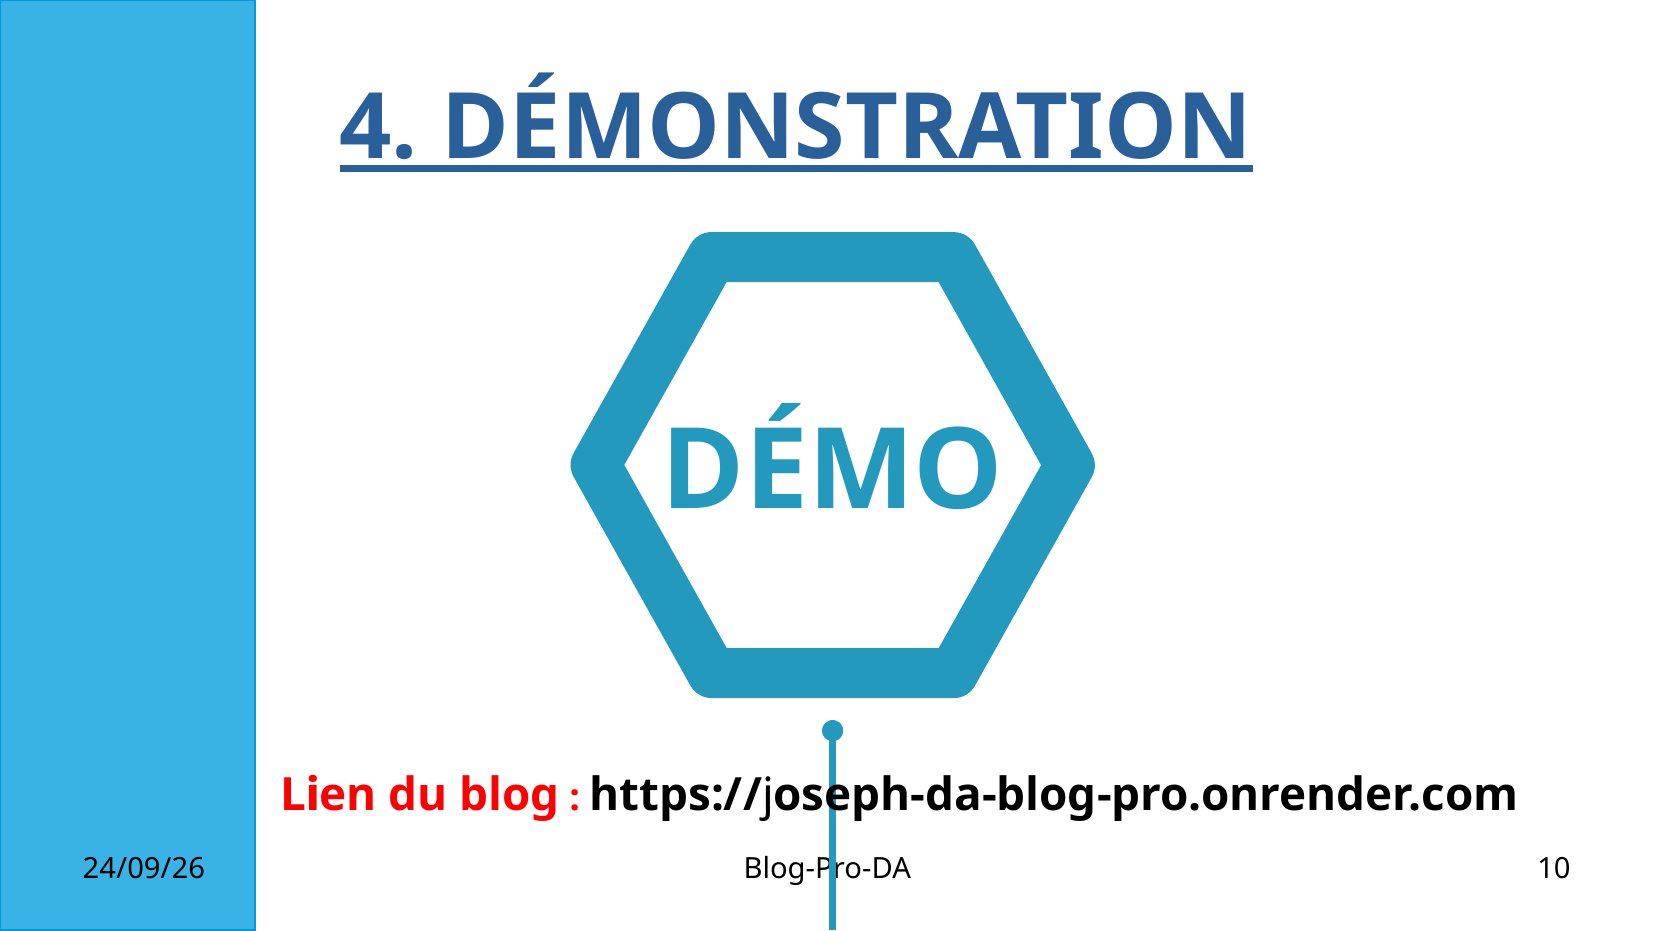

4. DÉMONSTRATION
DÉMO
Lien du blog : https://joseph-da-blog-pro.onrender.com
Blog-Pro-DA
10